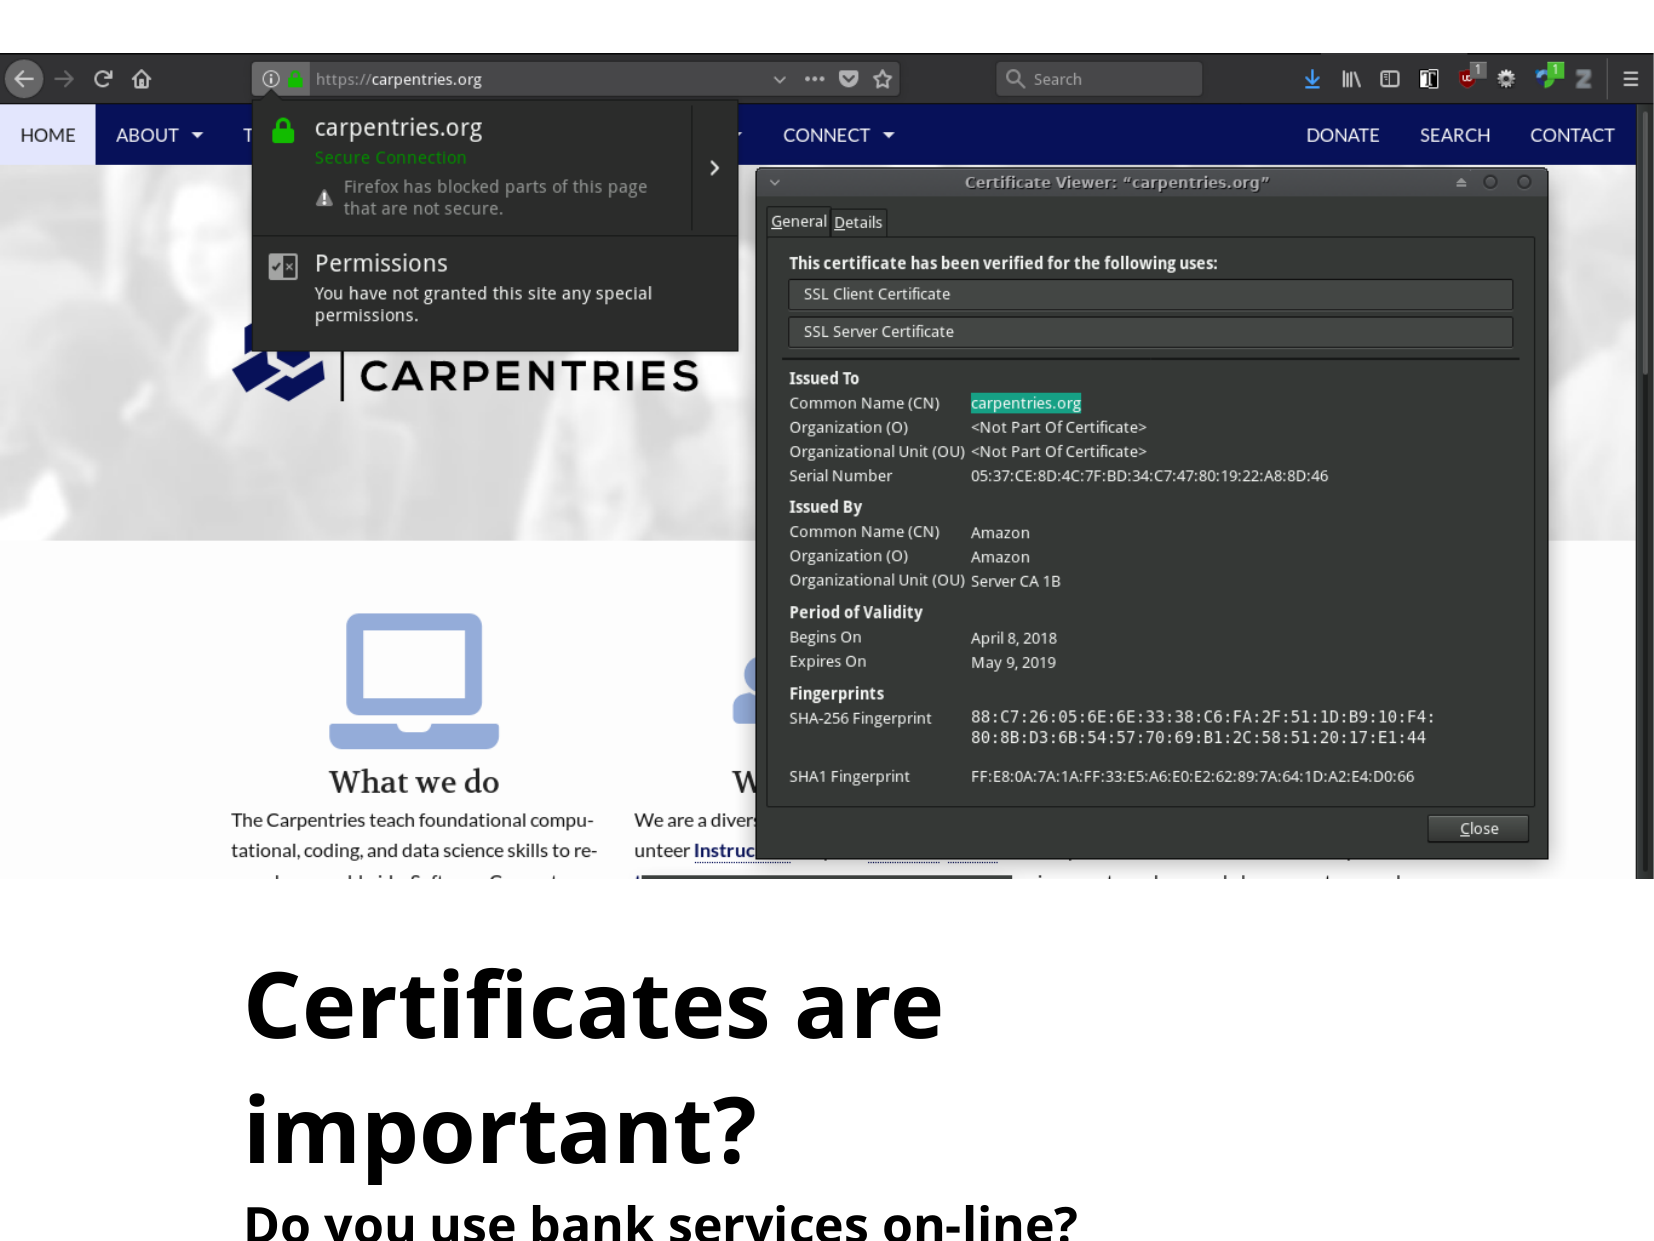

Certificates are important?
Do you use bank services on-line?